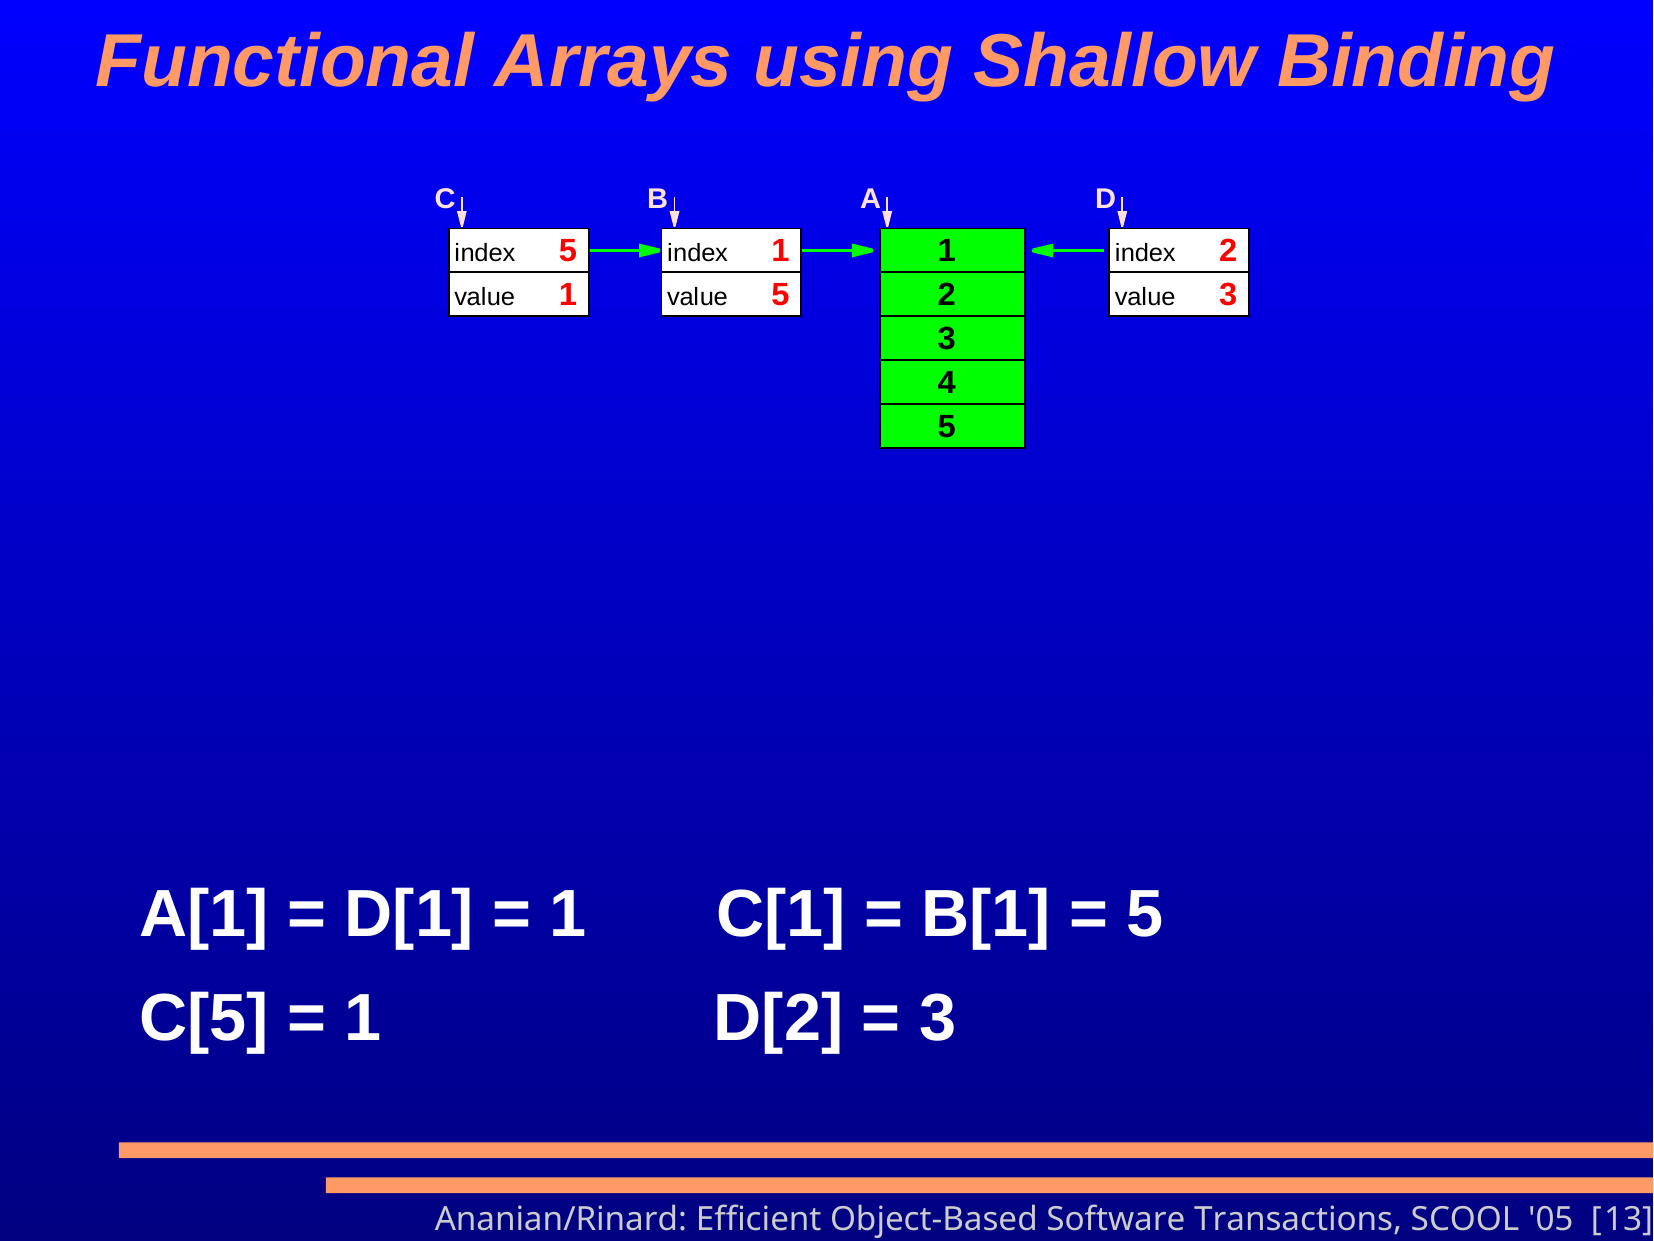

# Functional Arrays using Shallow Binding
A[1] = D[1] = 1 C[1] = B[1] = 5
C[5] = 1 D[2] = 3